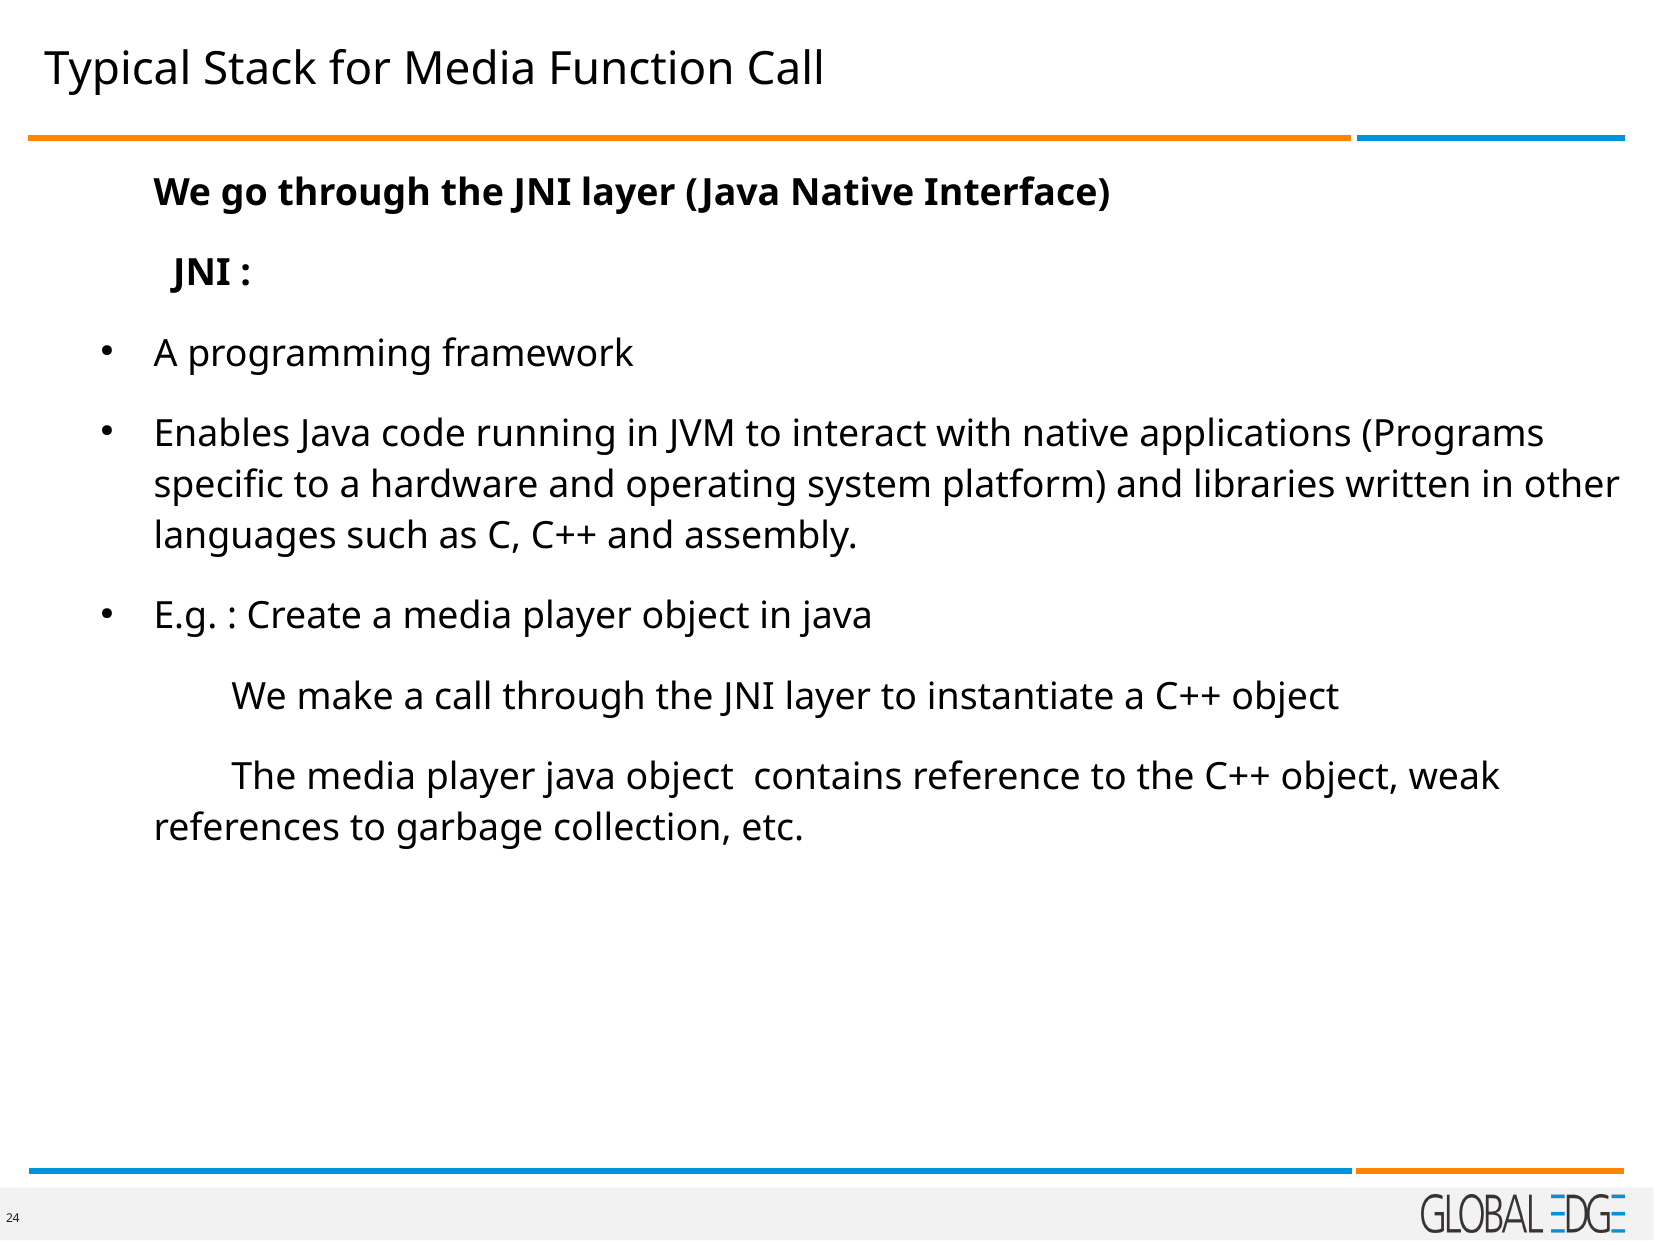

# Typical Stack for Media Function Call
We go through the JNI layer (Java Native Interface)
 JNI :
A programming framework
Enables Java code running in JVM to interact with native applications (Programs specific to a hardware and operating system platform) and libraries written in other languages such as C, C++ and assembly.
E.g. : Create a media player object in java
 We make a call through the JNI layer to instantiate a C++ object
 The media player java object contains reference to the C++ object, weak references to garbage collection, etc.